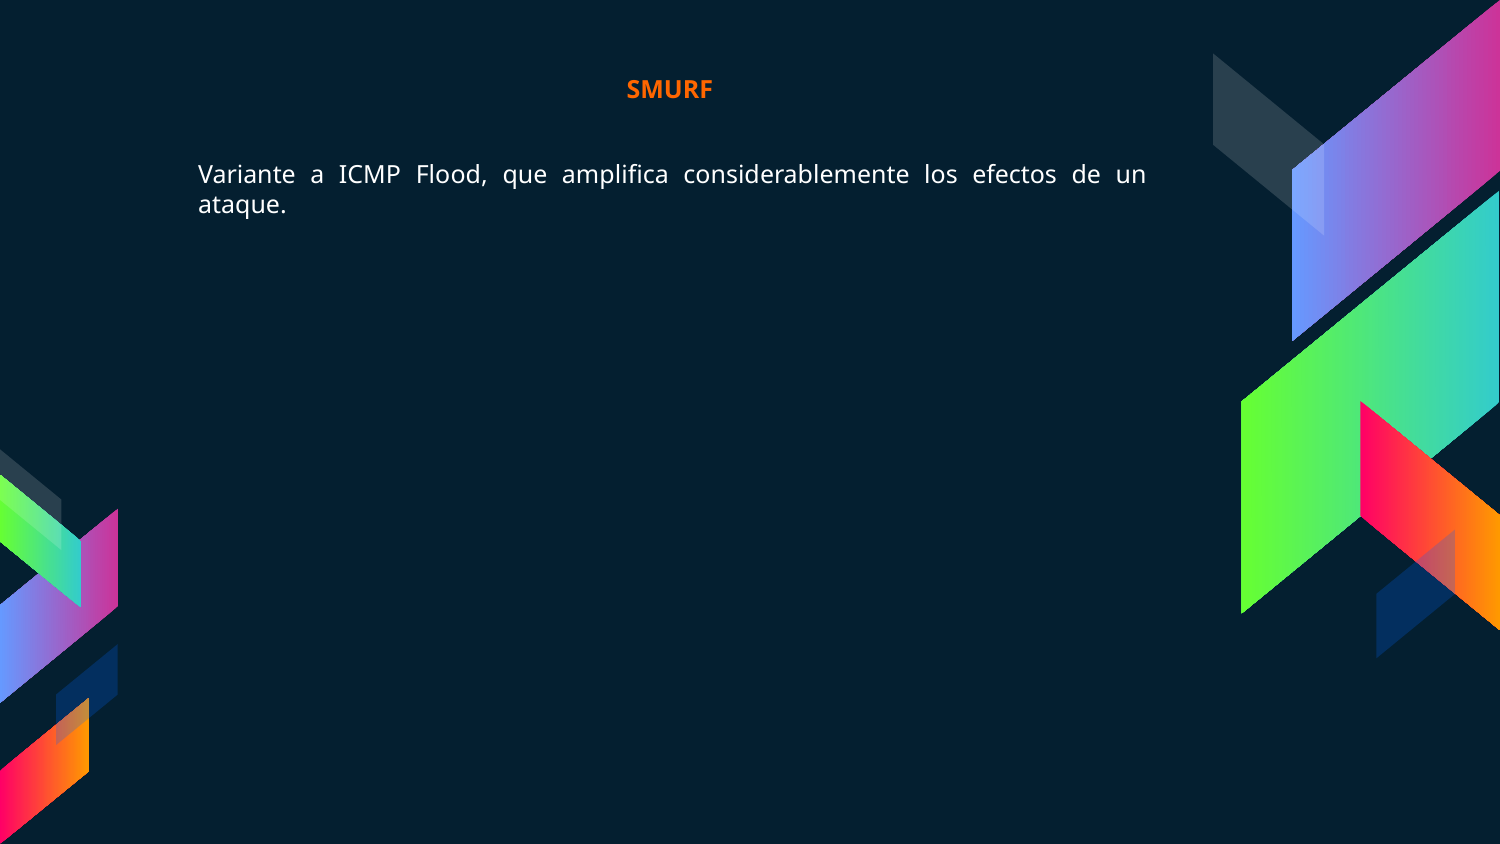

# SMURF
Variante a ICMP Flood, que amplifica considerablemente los efectos de un ataque.